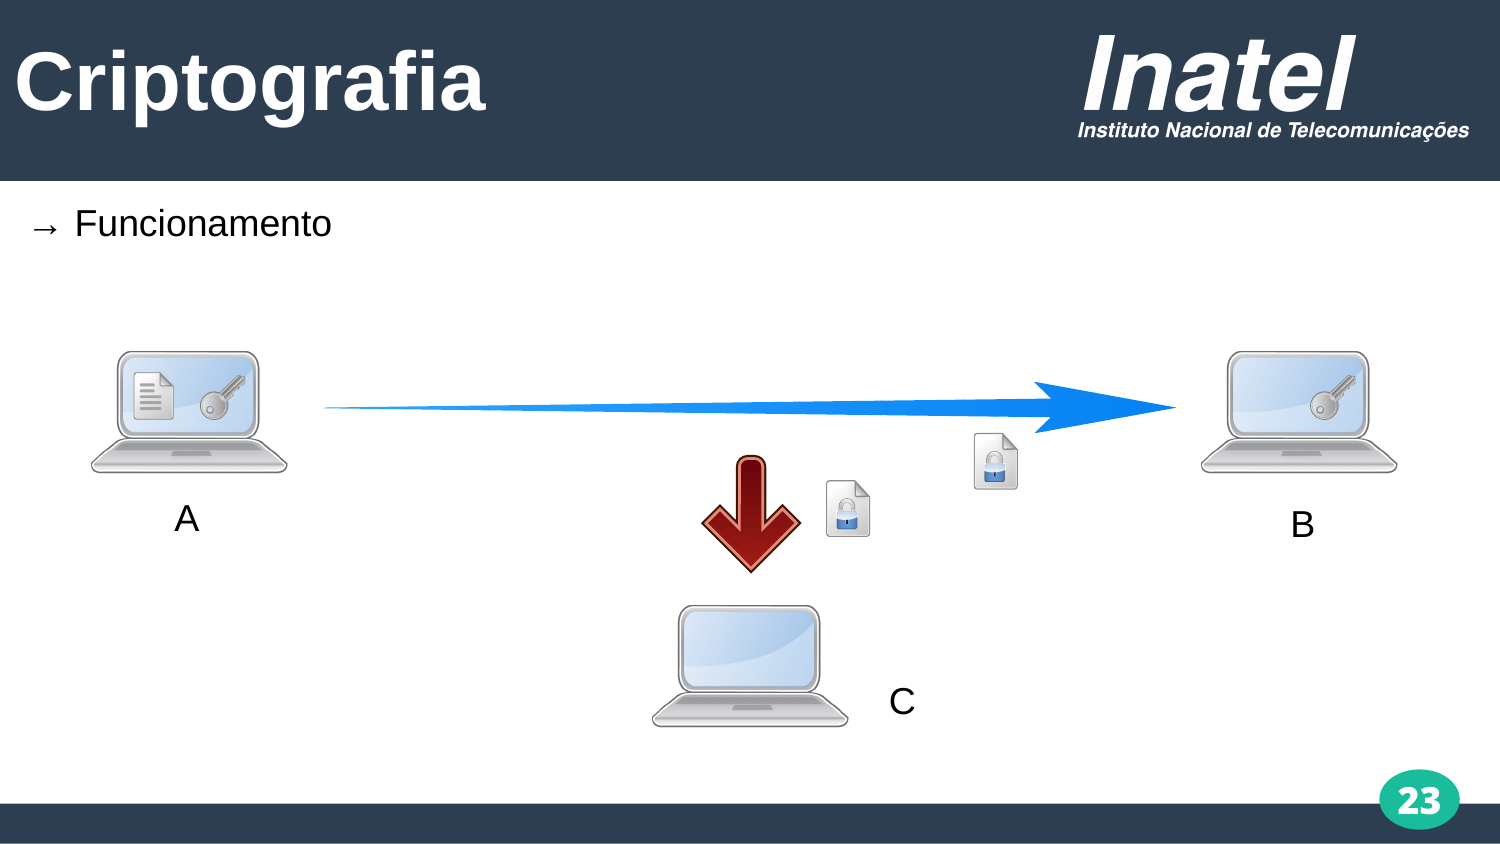

Criptografia
→ Funcionamento
A
B
C
23